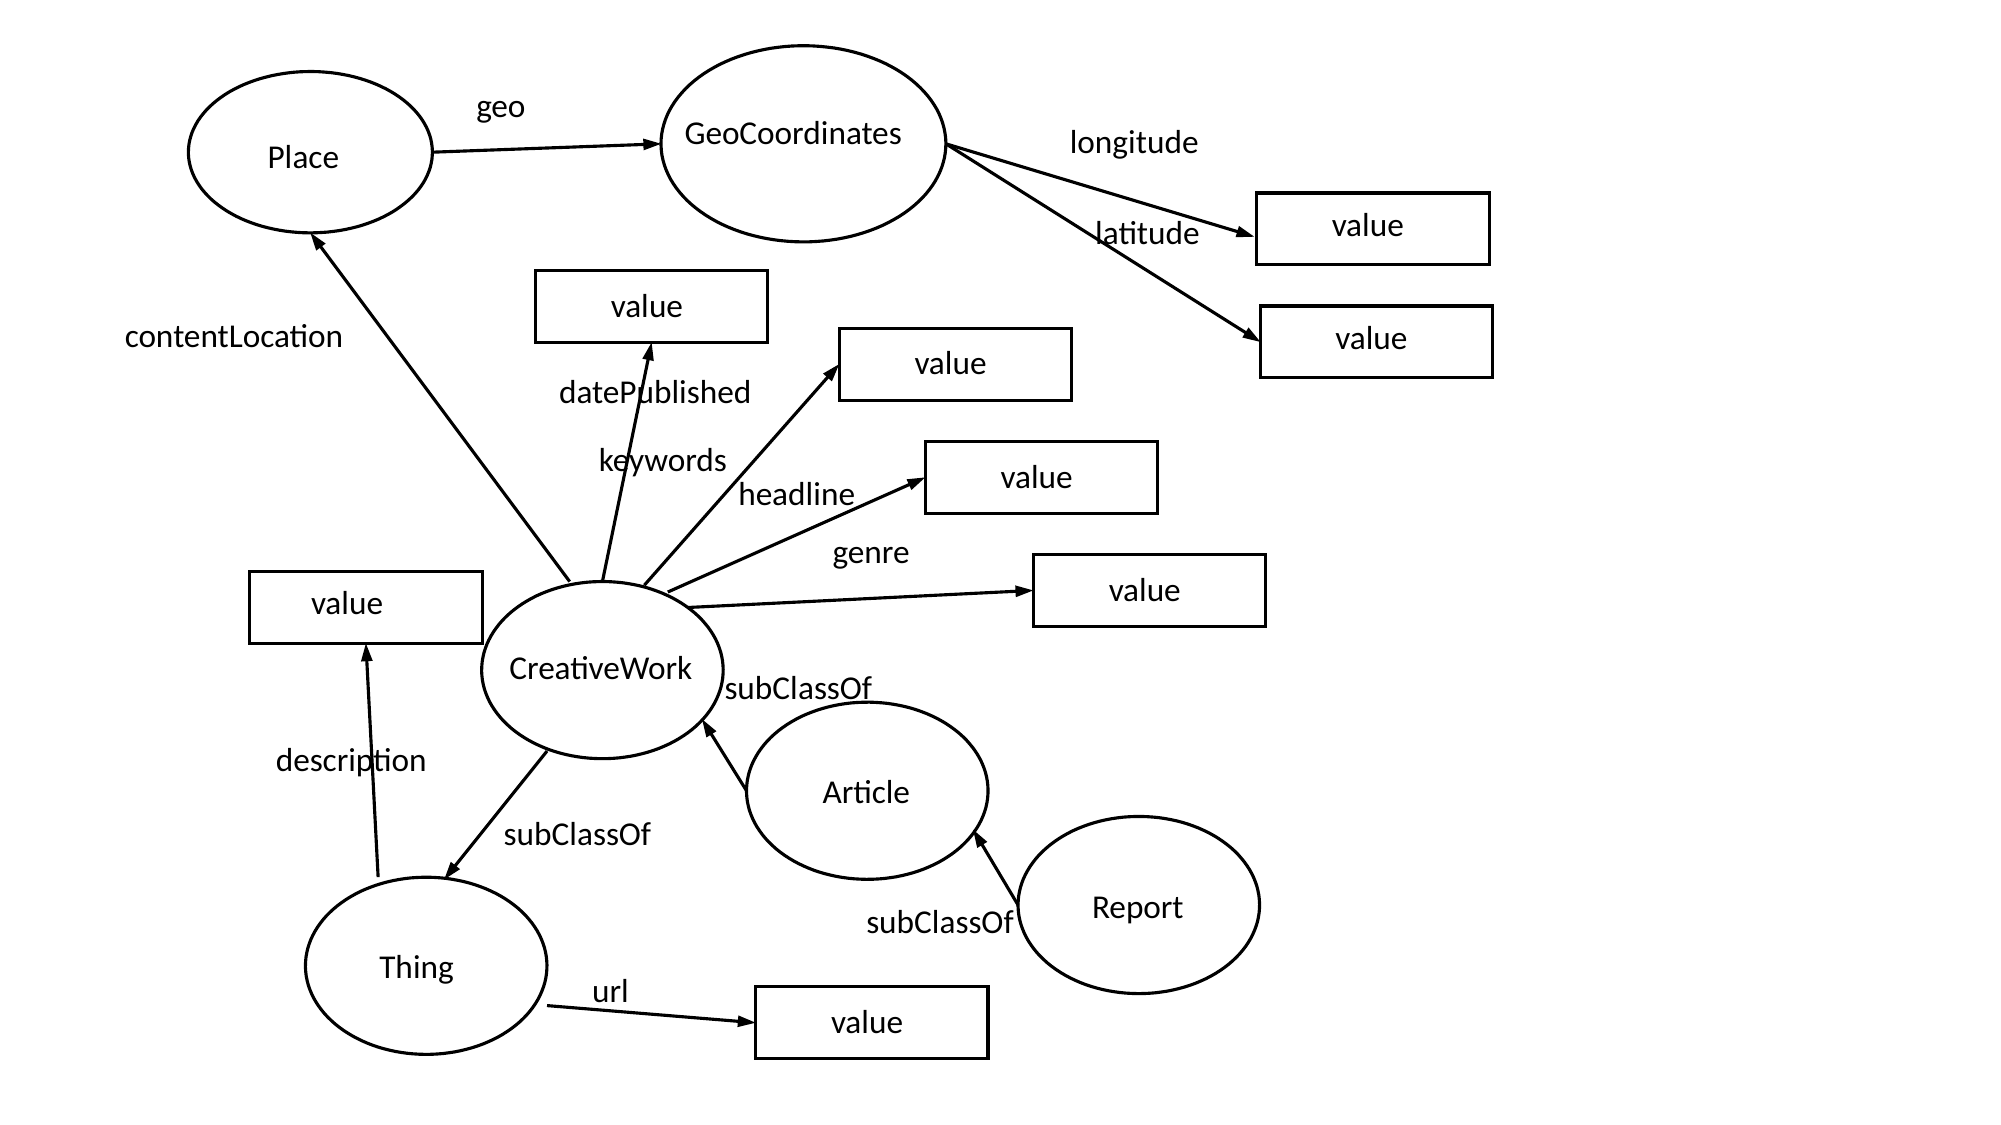

geo
GeoCoordinates
longitude
Place
value
latitude
datePublished
value
value
contentLocation
keywords
value
headline
value
genre
value
description
value
CreativeWork
subClassOf
Article
subClassOf
Report
subClassOf
Thing
url
value